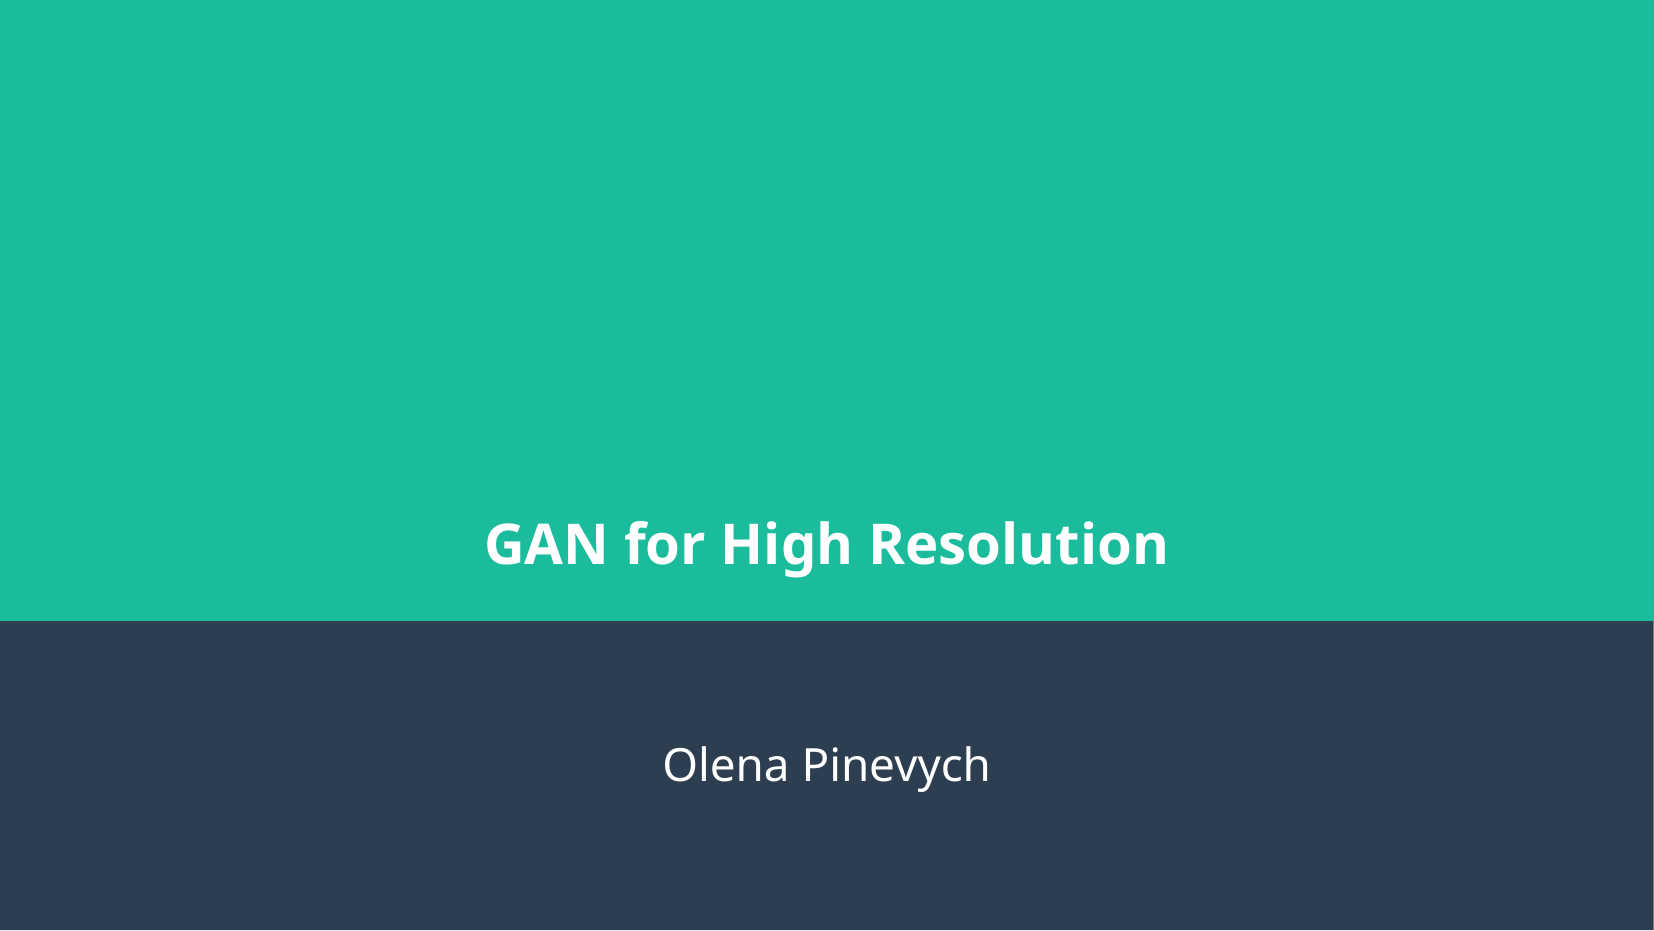

# GAN for High Resolution
Olena Pinevych